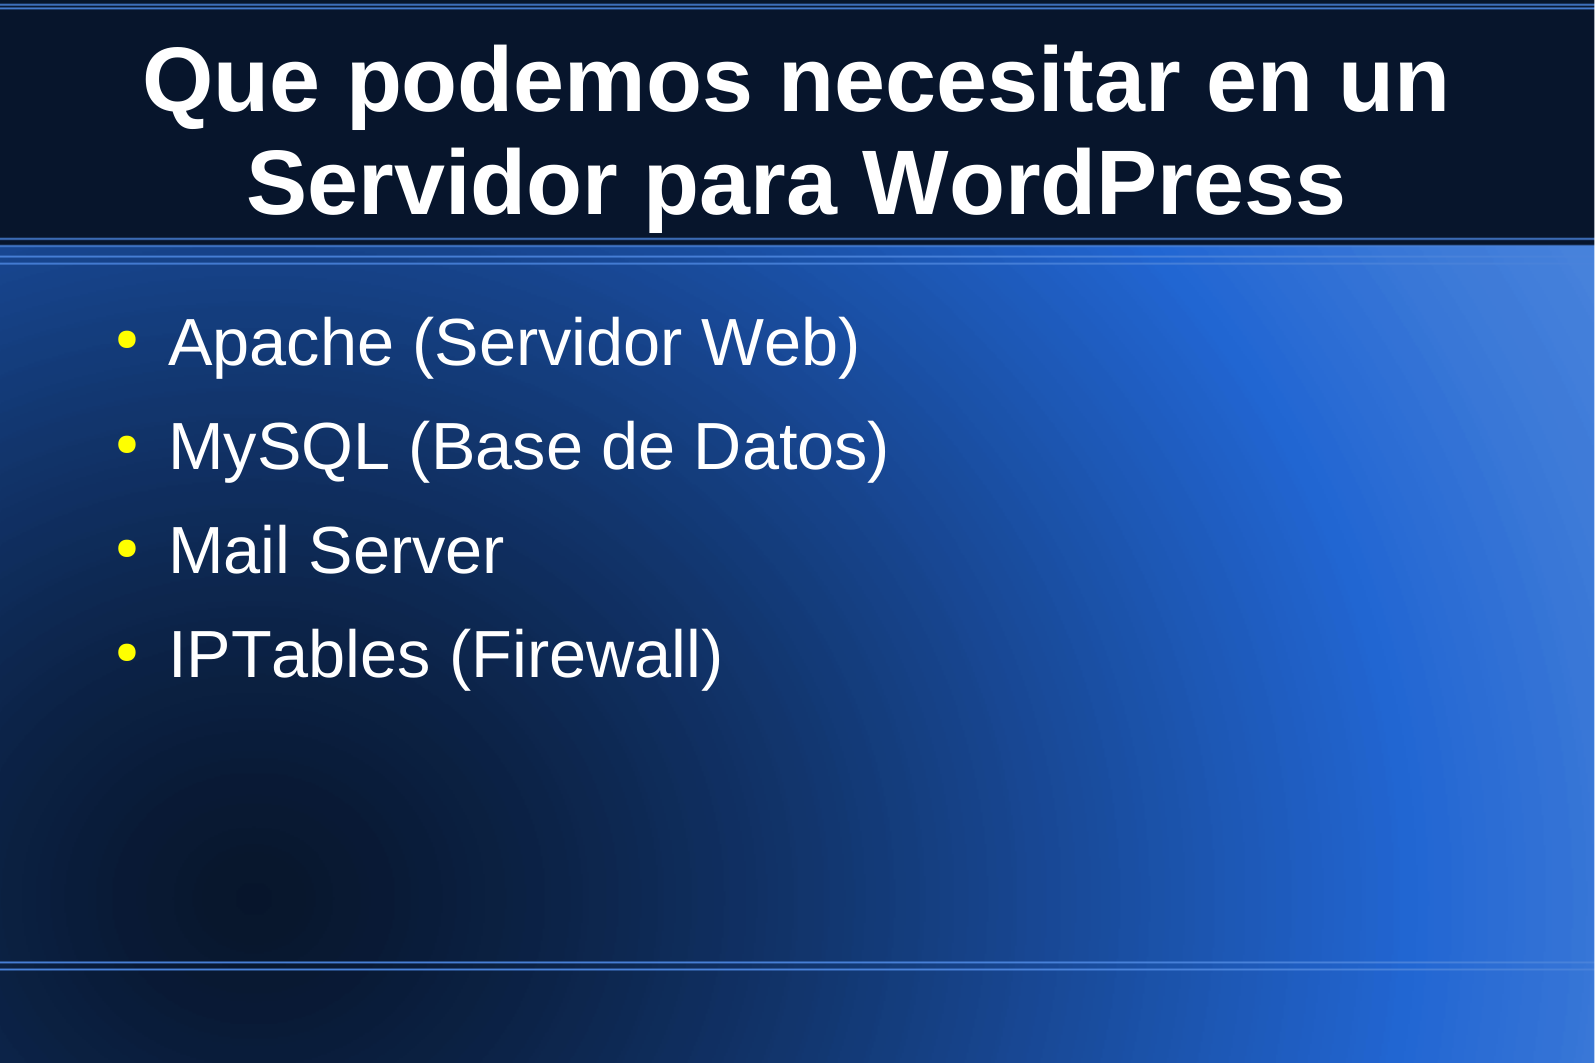

# Que podemos necesitar en un Servidor para WordPress
Apache (Servidor Web)
MySQL (Base de Datos)
Mail Server
IPTables (Firewall)